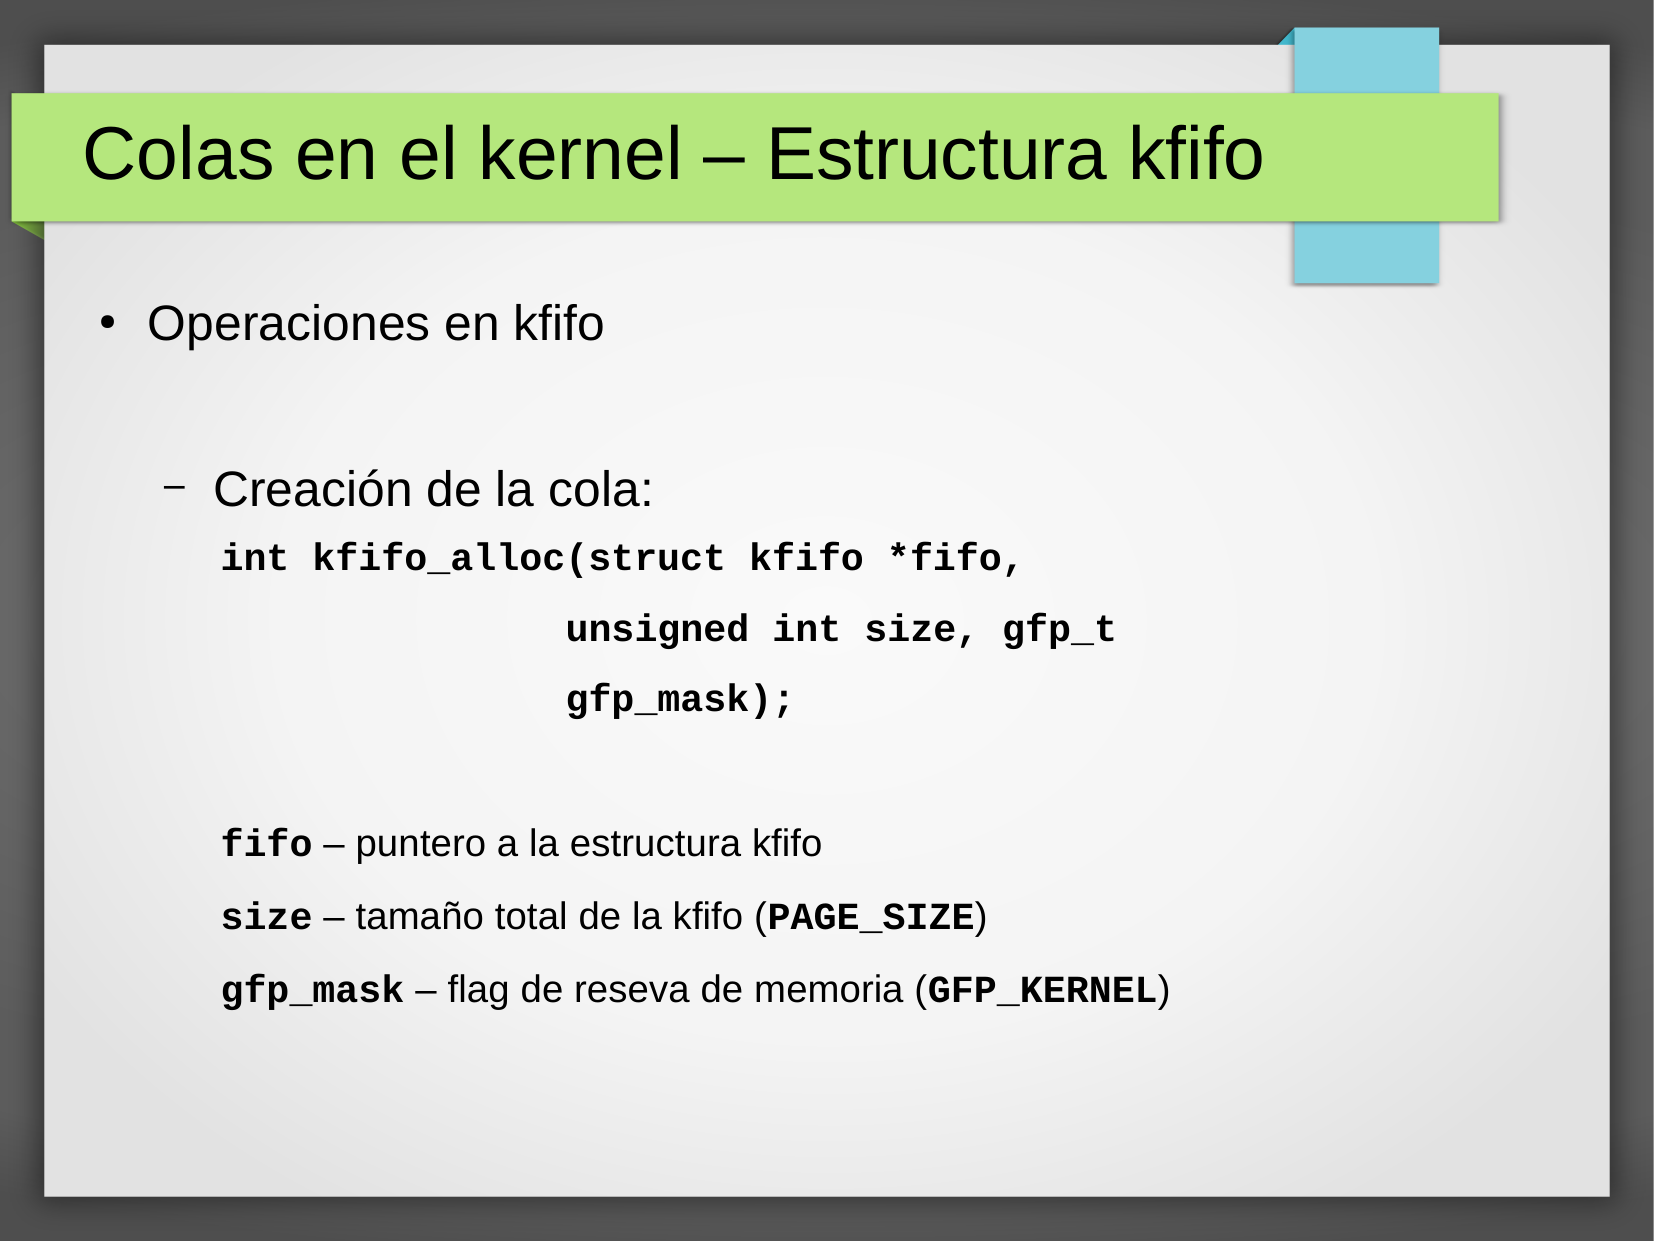

# Colas en el kernel – Estructura kfifo
Operaciones en kfifo
Creación de la cola:
 int kfifo_alloc(struct kfifo *fifo,
 unsigned int size, gfp_t
 gfp_mask);
 fifo – puntero a la estructura kfifo
 size – tamaño total de la kfifo (PAGE_SIZE)
 gfp_mask – flag de reseva de memoria (GFP_KERNEL)